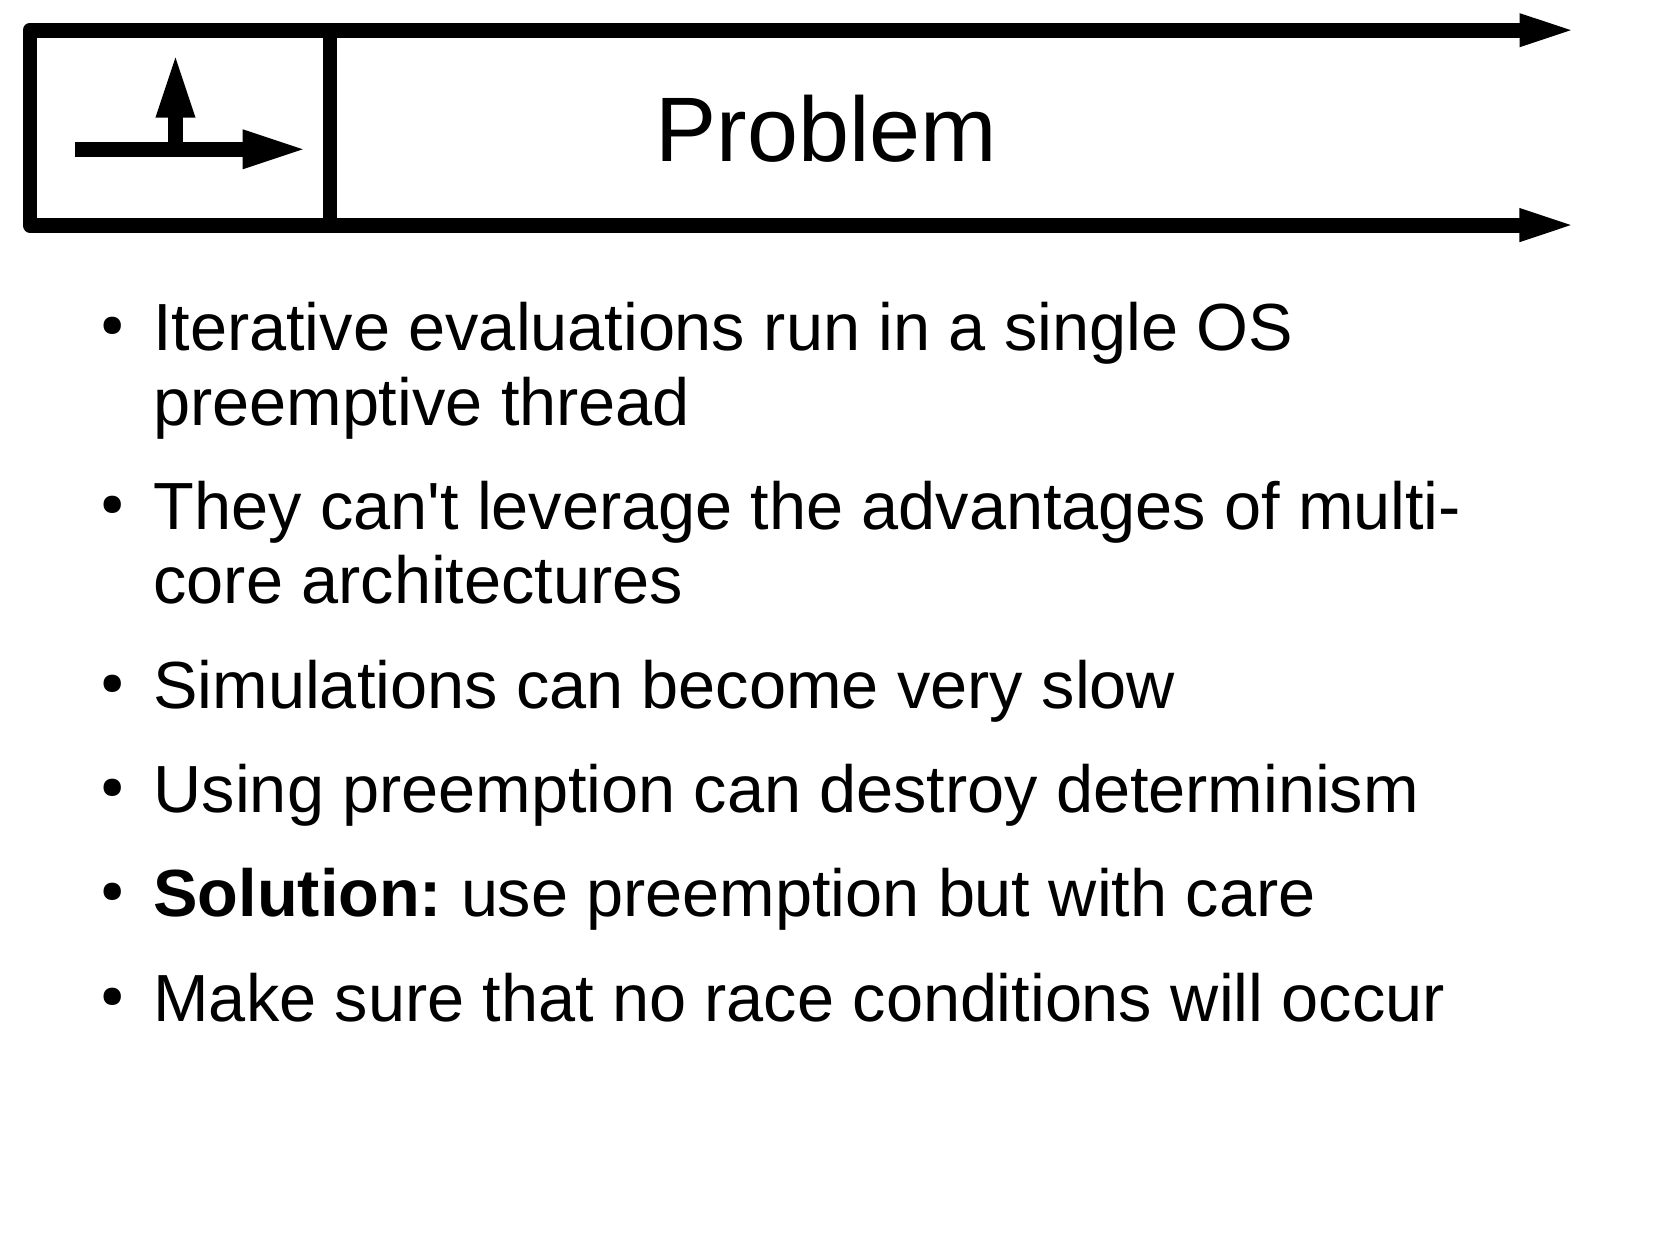

# Problem
Iterative evaluations run in a single OS preemptive thread
They can't leverage the advantages of multi-core architectures
Simulations can become very slow
Using preemption can destroy determinism
Solution: use preemption but with care
Make sure that no race conditions will occur